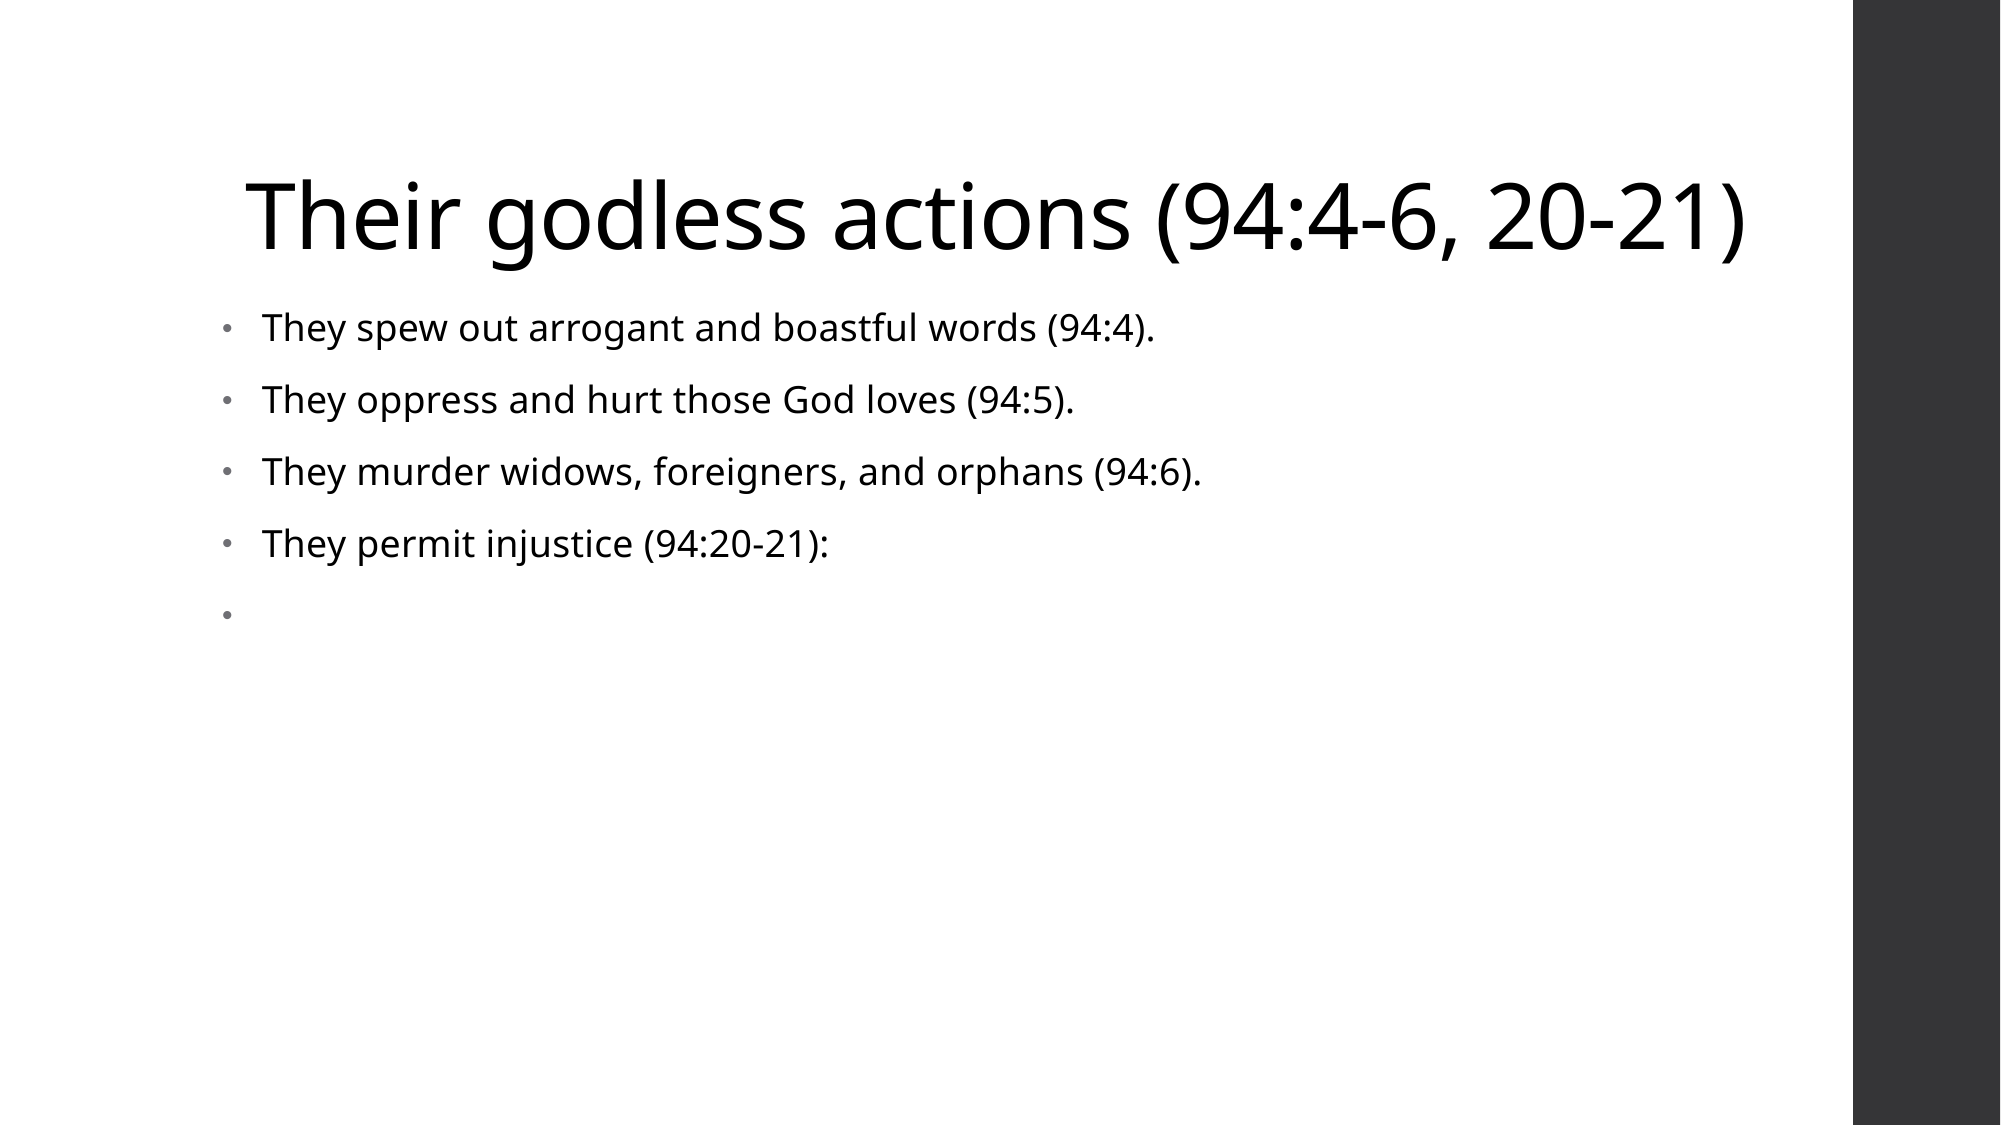

# Their godless actions (94:4-6, 20-21)
 They spew out arrogant and boastful words (94:4).
 They oppress and hurt those God loves (94:5).
 They murder widows, foreigners, and orphans (94:6).
 They permit injustice (94:20-21):